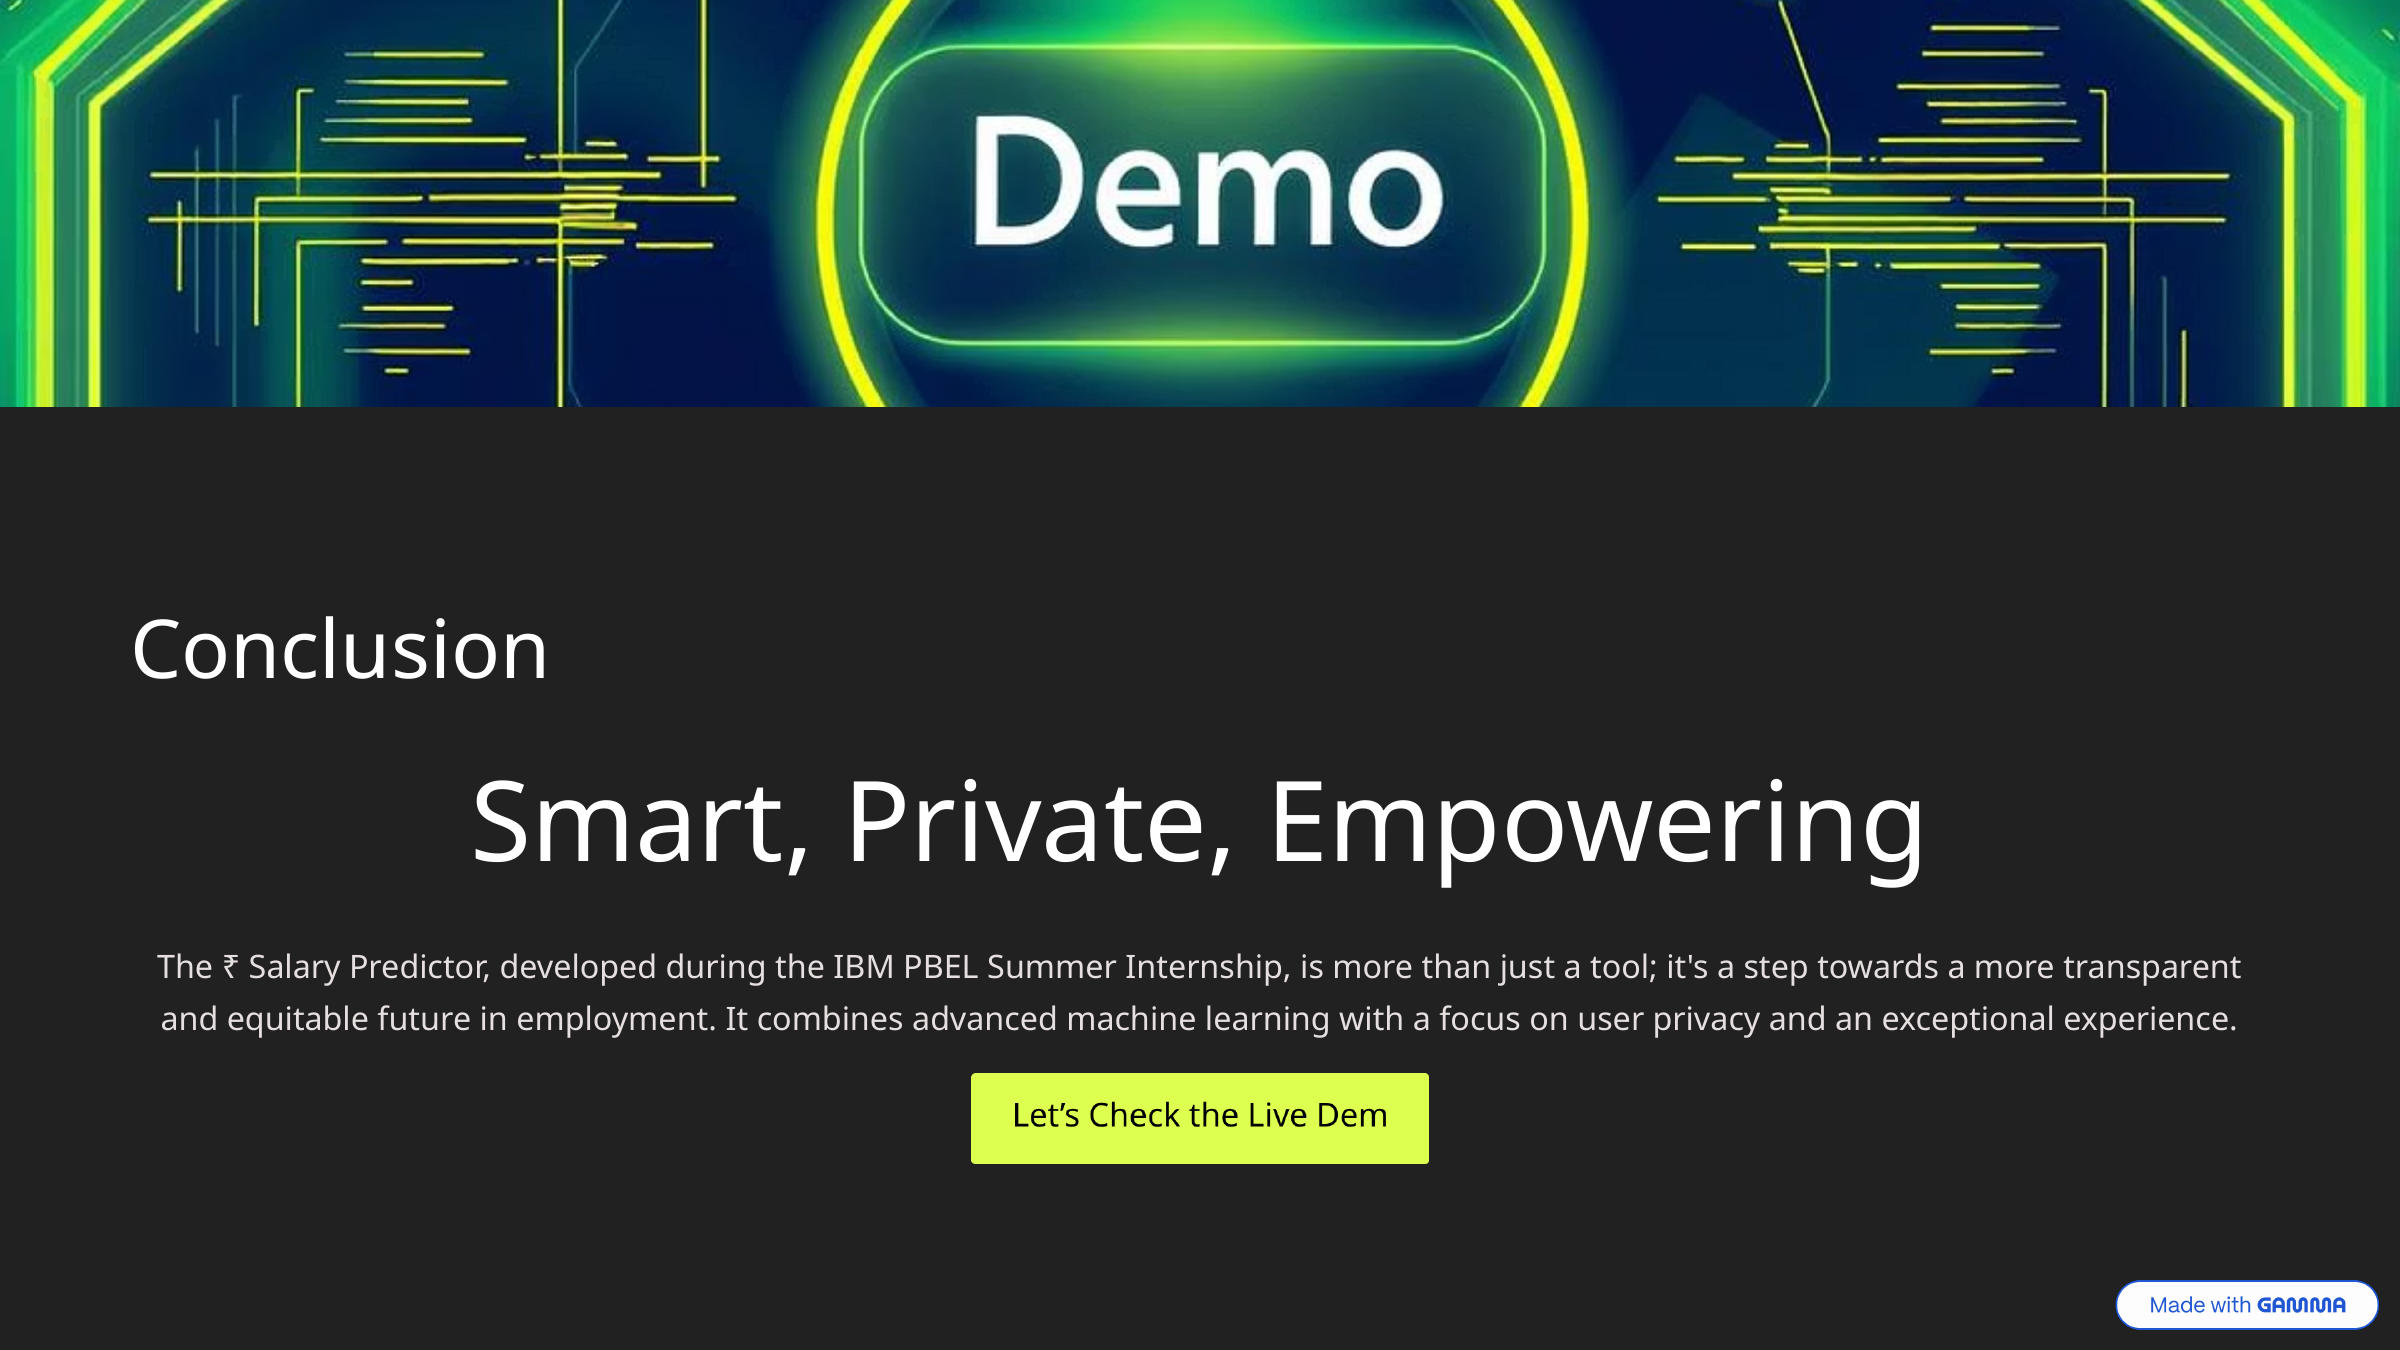

Conclusion
Smart, Private, Empowering
The ₹ Salary Predictor, developed during the IBM PBEL Summer Internship, is more than just a tool; it's a step towards a more transparent and equitable future in employment. It combines advanced machine learning with a focus on user privacy and an exceptional experience.